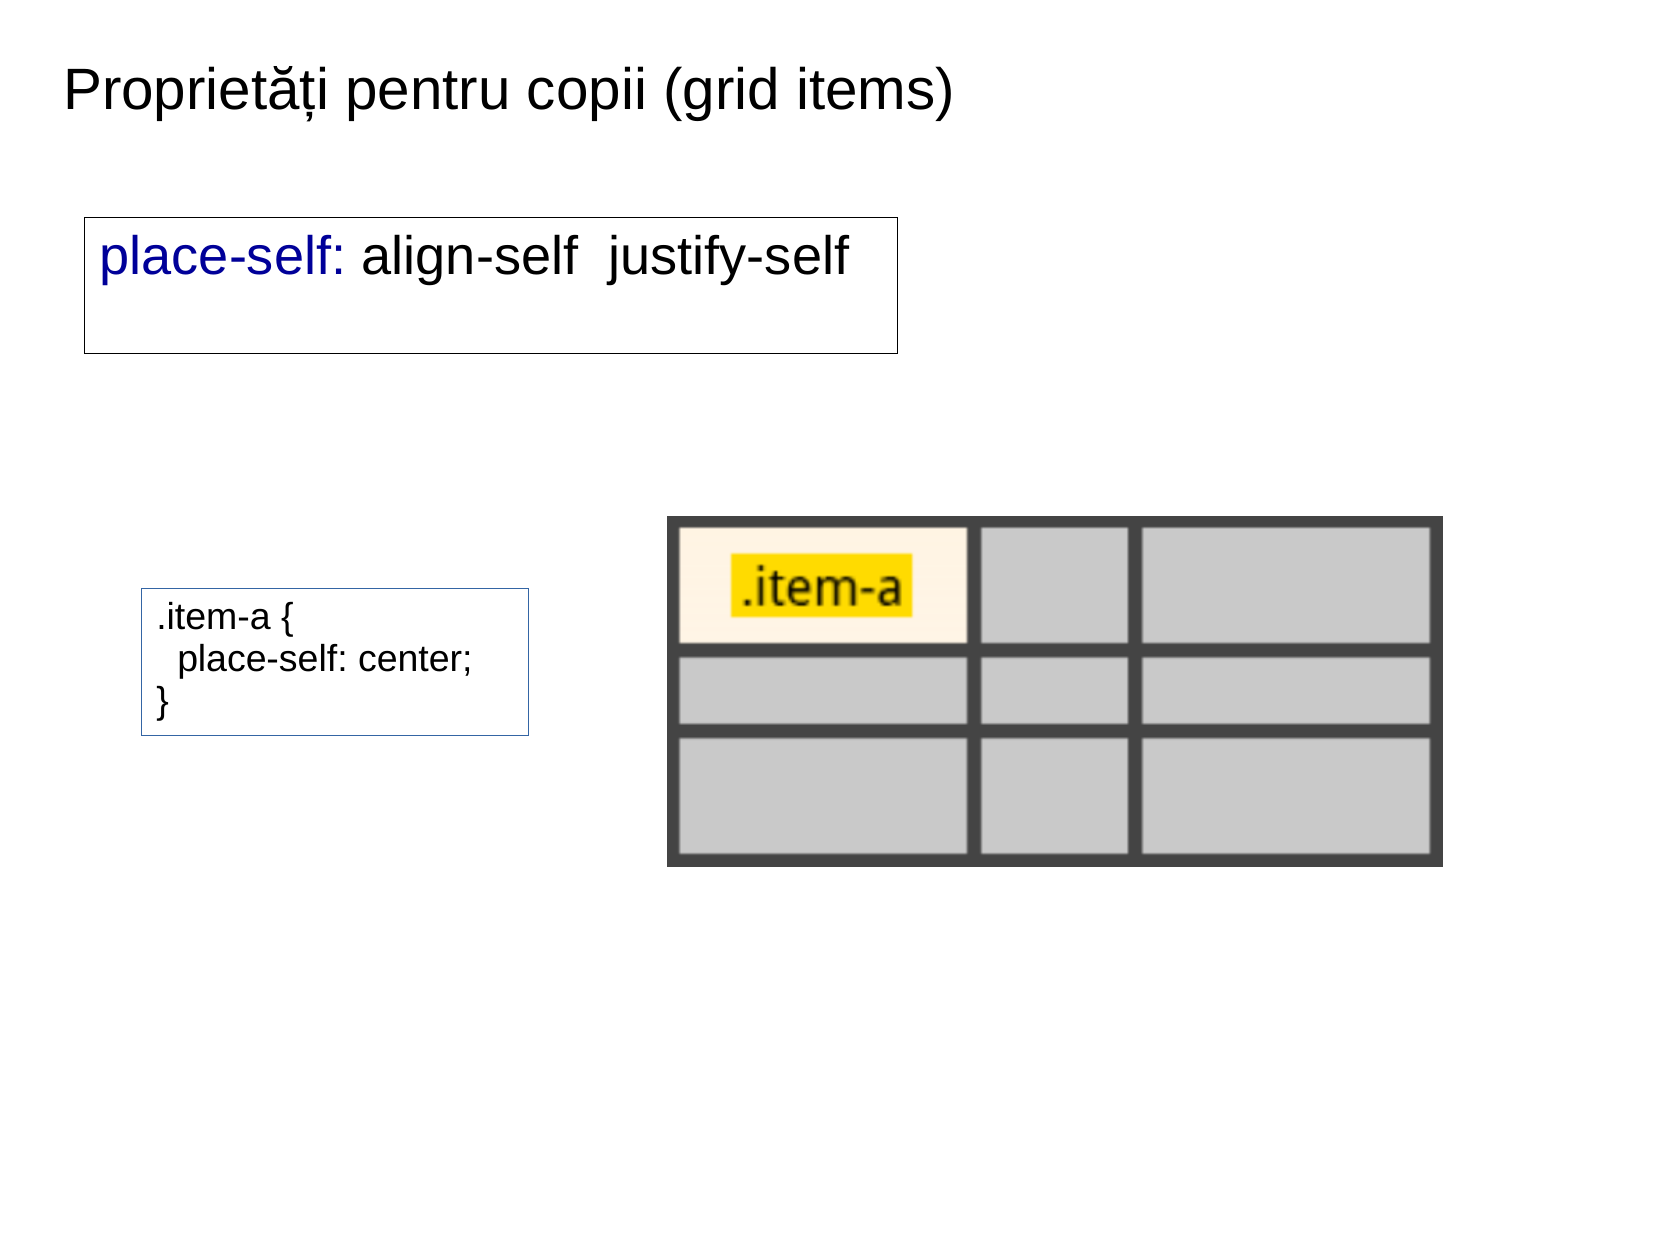

Proprietăți pentru copii (grid items)
place-self: align-self justify-self
.item-a {
 place-self: center;
}